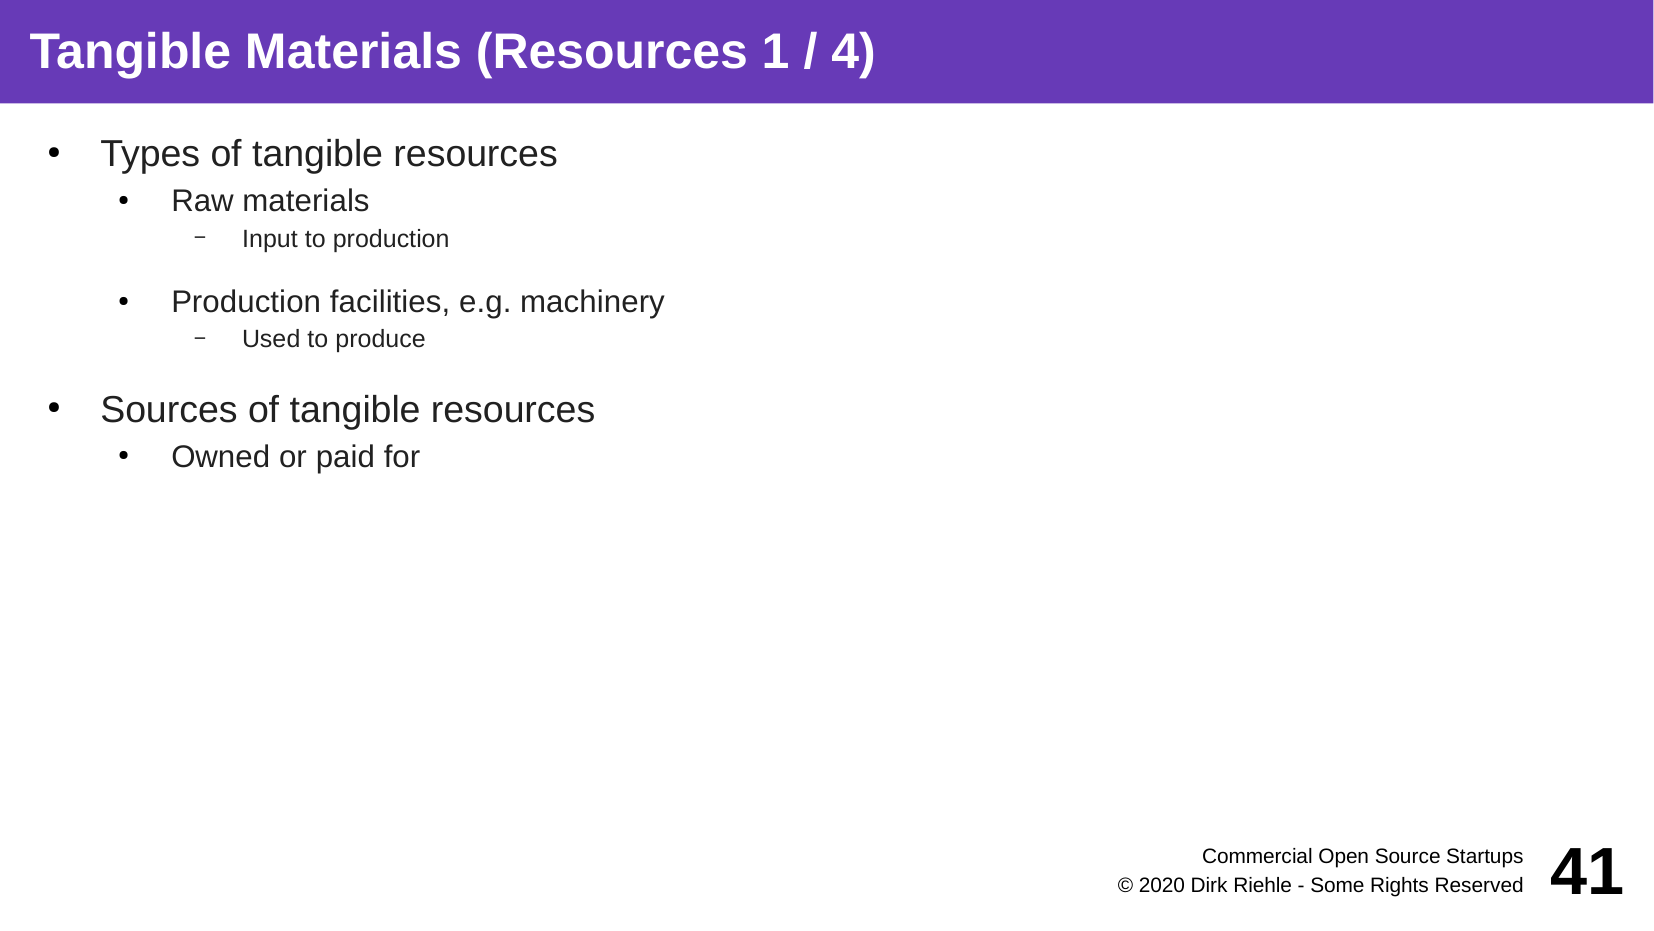

# Tangible Materials (Resources 1 / 4)
Types of tangible resources
Raw materials
Input to production
Production facilities, e.g. machinery
Used to produce
Sources of tangible resources
Owned or paid for
Commercial Open Source Startups
41
© 2020 Dirk Riehle - Some Rights Reserved